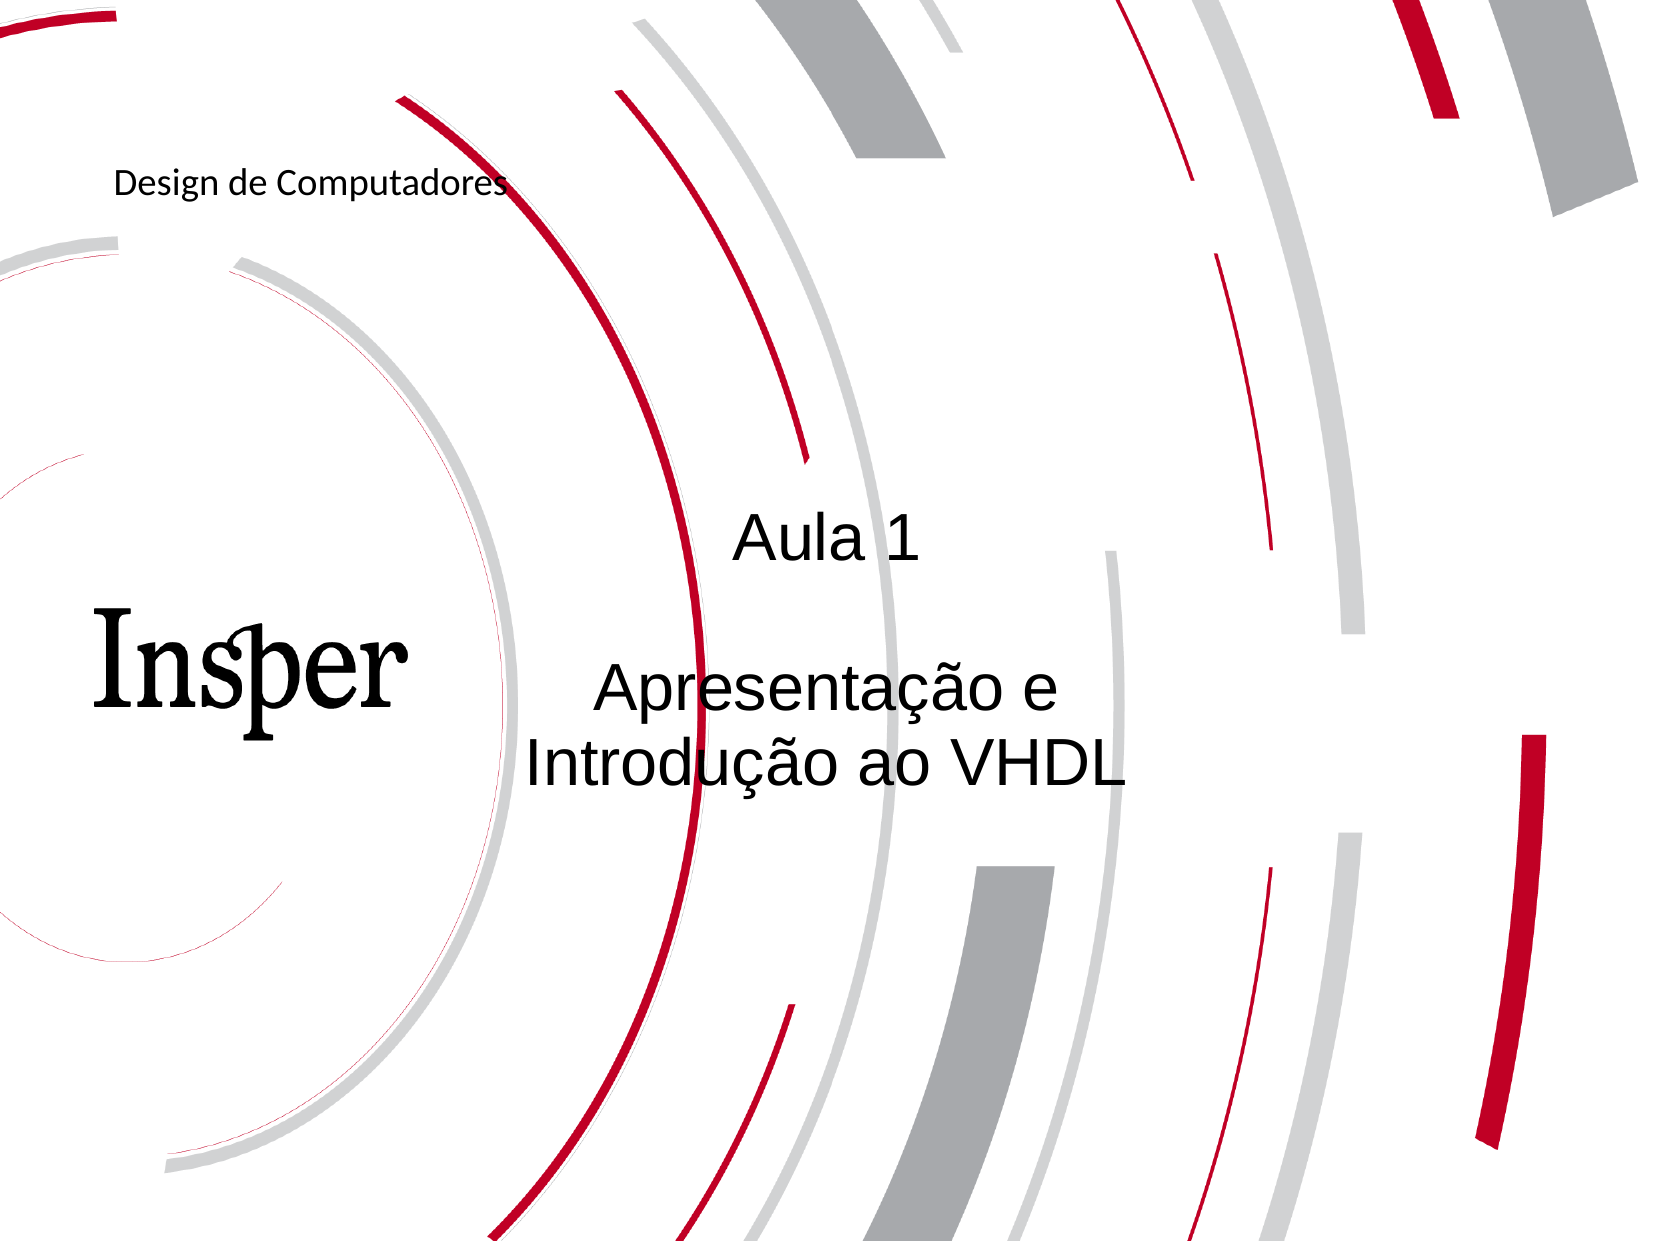

# Design de Computadores
Aula 1
Apresentação e
Introdução ao VHDL